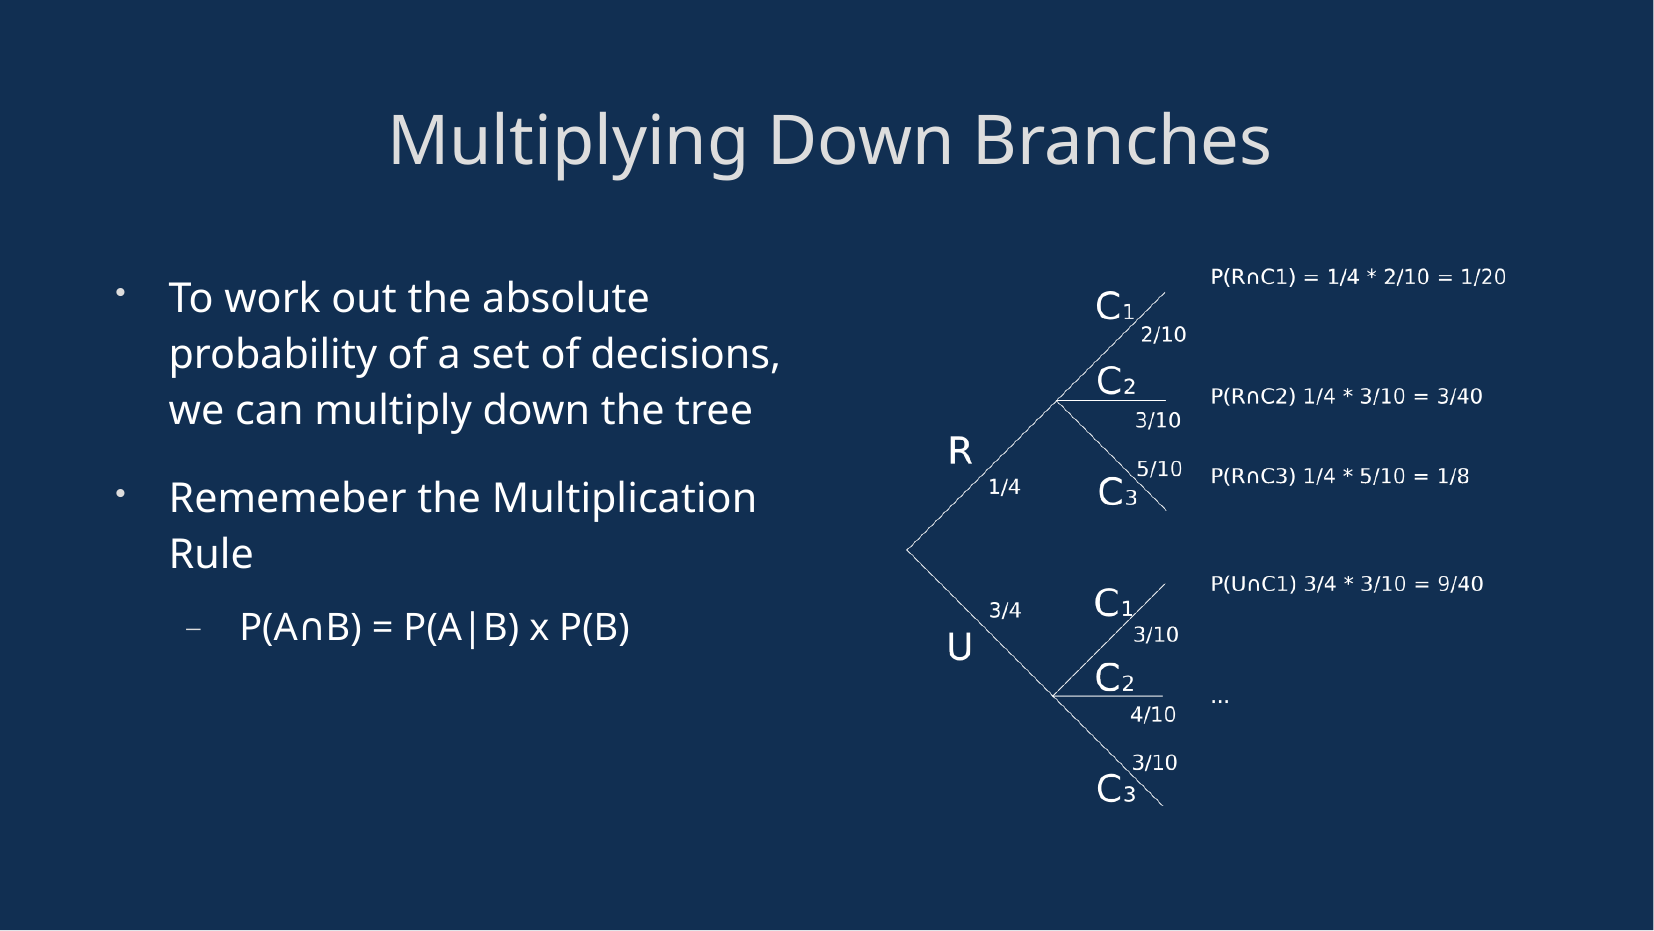

# Multiplying Down Branches
To work out the absolute probability of a set of decisions, we can multiply down the tree
Rememeber the Multiplication Rule
P(A∩B) = P(A|B) x P(B)